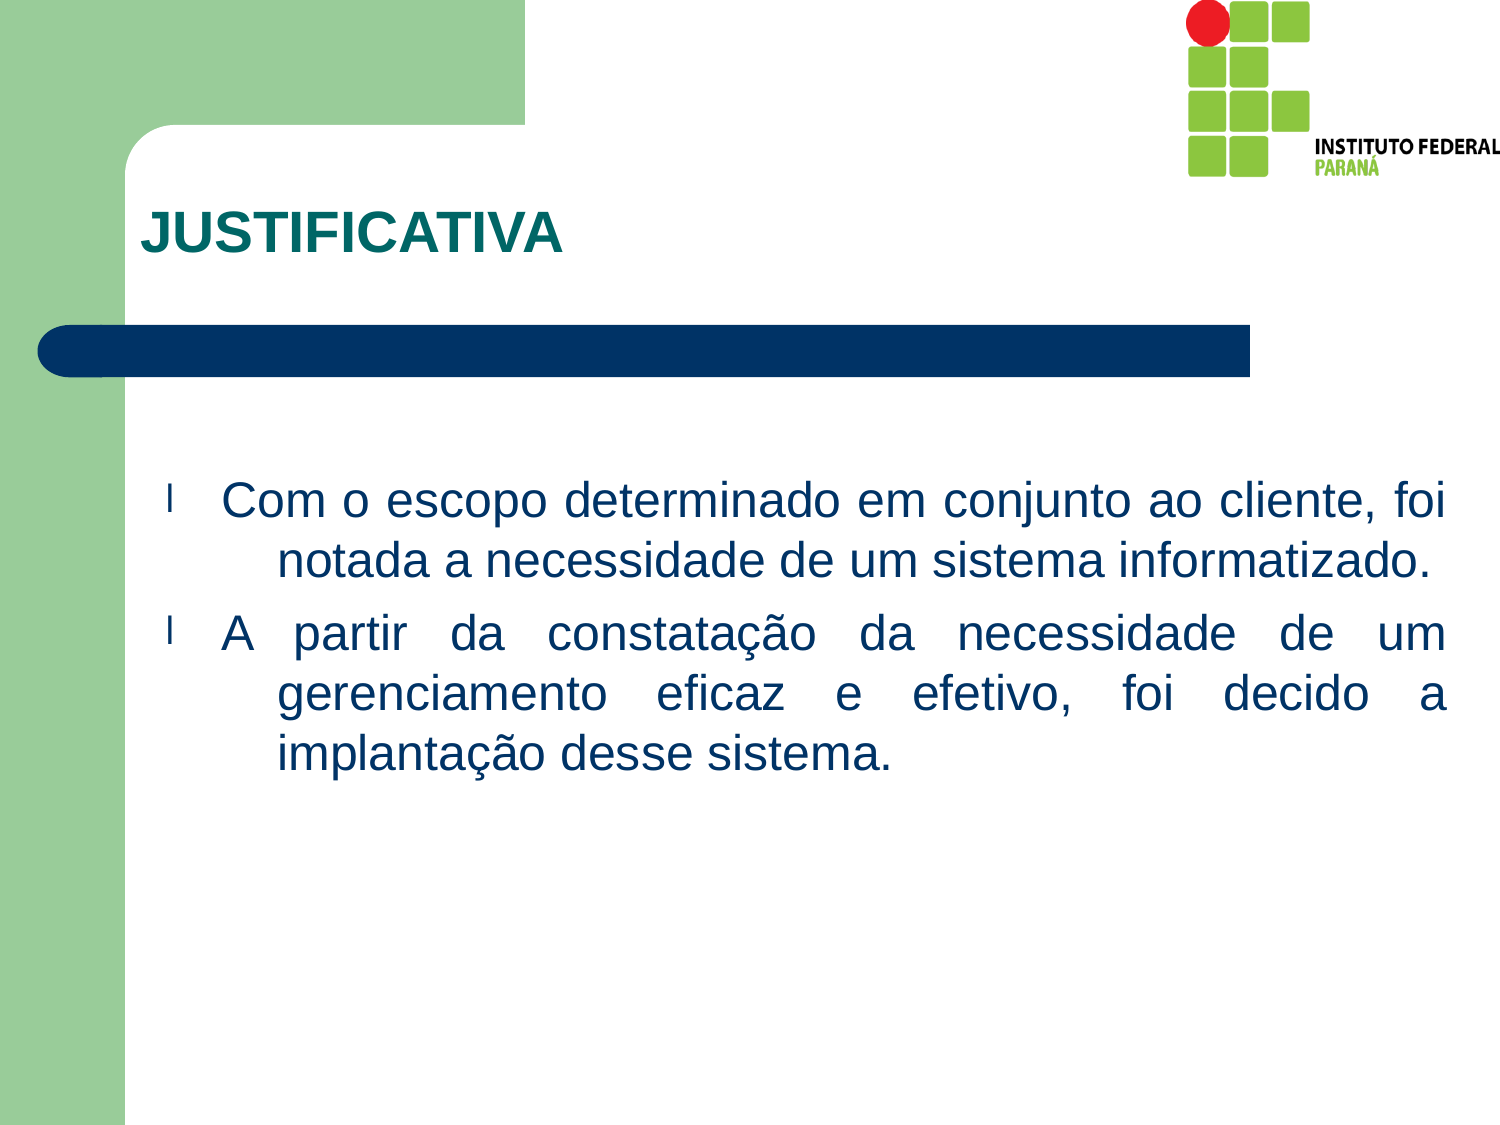

# JUSTIFICATIVA
Com o escopo determinado em conjunto ao cliente, foi notada a necessidade de um sistema informatizado.
A partir da constatação da necessidade de um gerenciamento eficaz e efetivo, foi decido a implantação desse sistema.